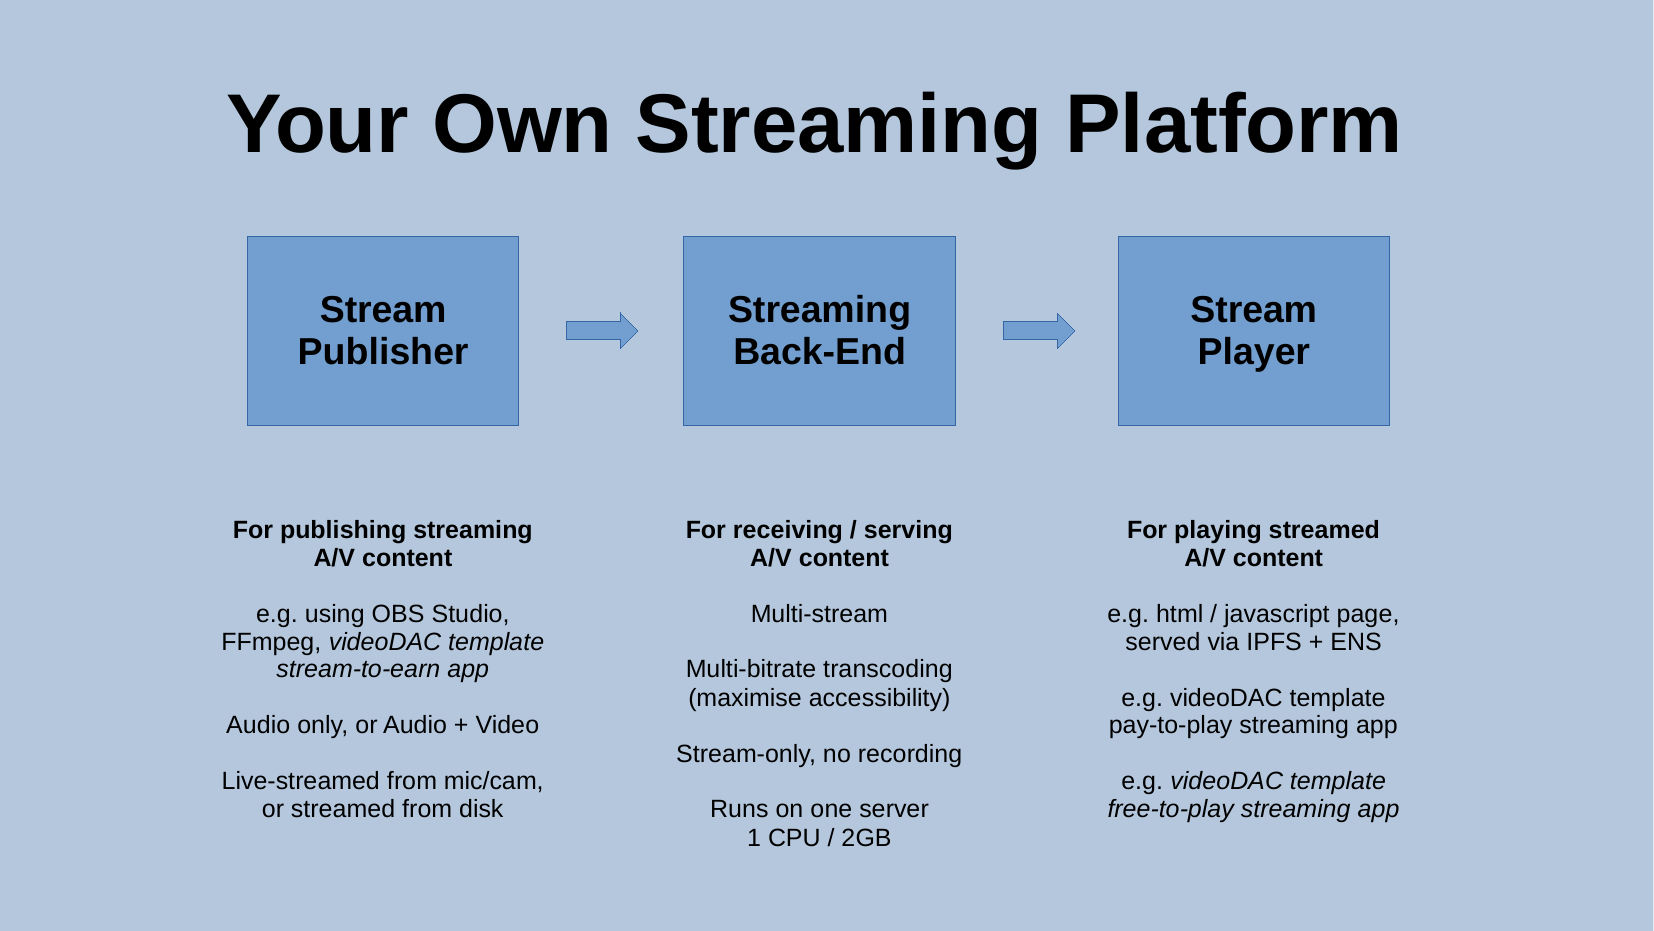

Your Own Streaming Platform
Stream
Publisher
For publishing streaming
A/V content
e.g. using OBS Studio,
FFmpeg, videoDAC template
stream-to-earn app
Audio only, or Audio + Video
Live-streamed from mic/cam,
or streamed from disk
Streaming
Back-End
For receiving / serving
A/V content
Multi-stream
Multi-bitrate transcoding
(maximise accessibility)
Stream-only, no recording
Runs on one server
1 CPU / 2GB
Stream
Player
For playing streamed
A/V content
e.g. html / javascript page,
served via IPFS + ENS
e.g. videoDAC template
pay-to-play streaming app
e.g. videoDAC template
free-to-play streaming app